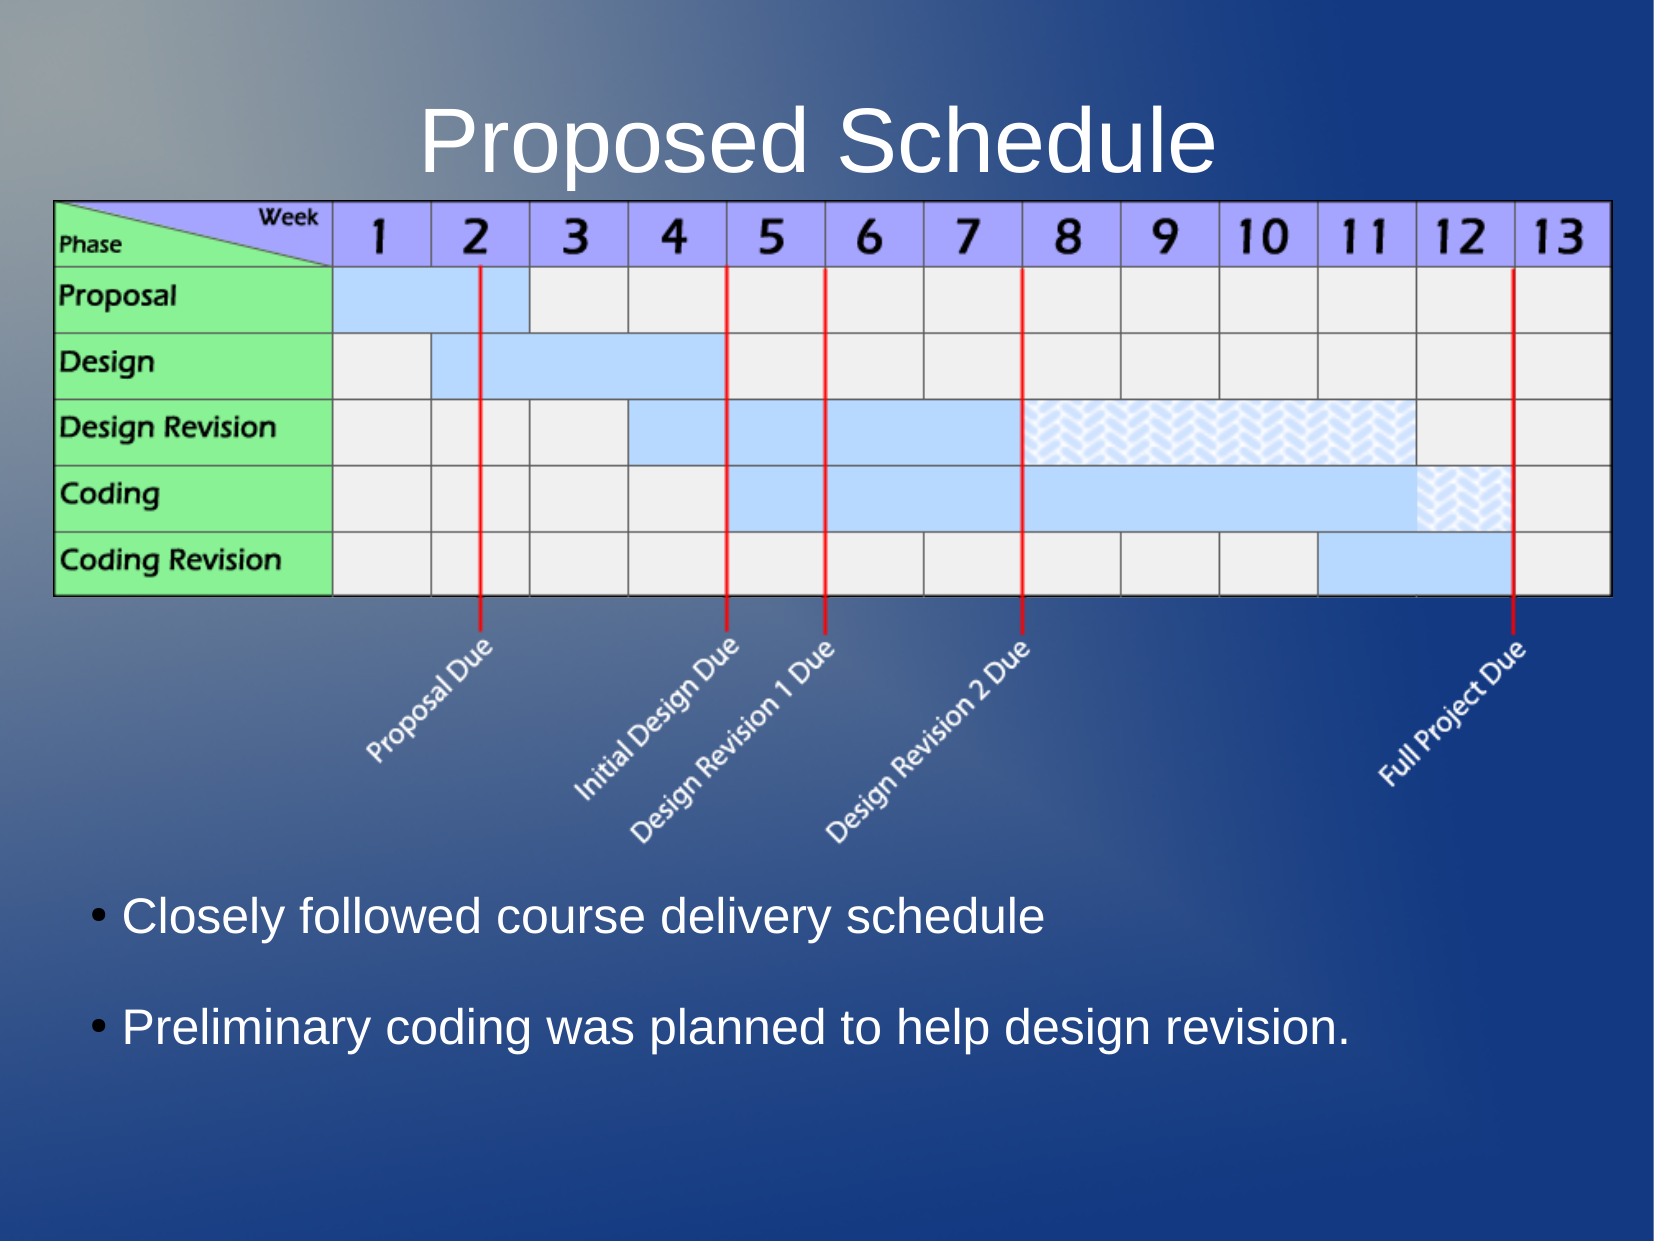

# Proposed Schedule
 Closely followed course delivery schedule
 Preliminary coding was planned to help design revision.